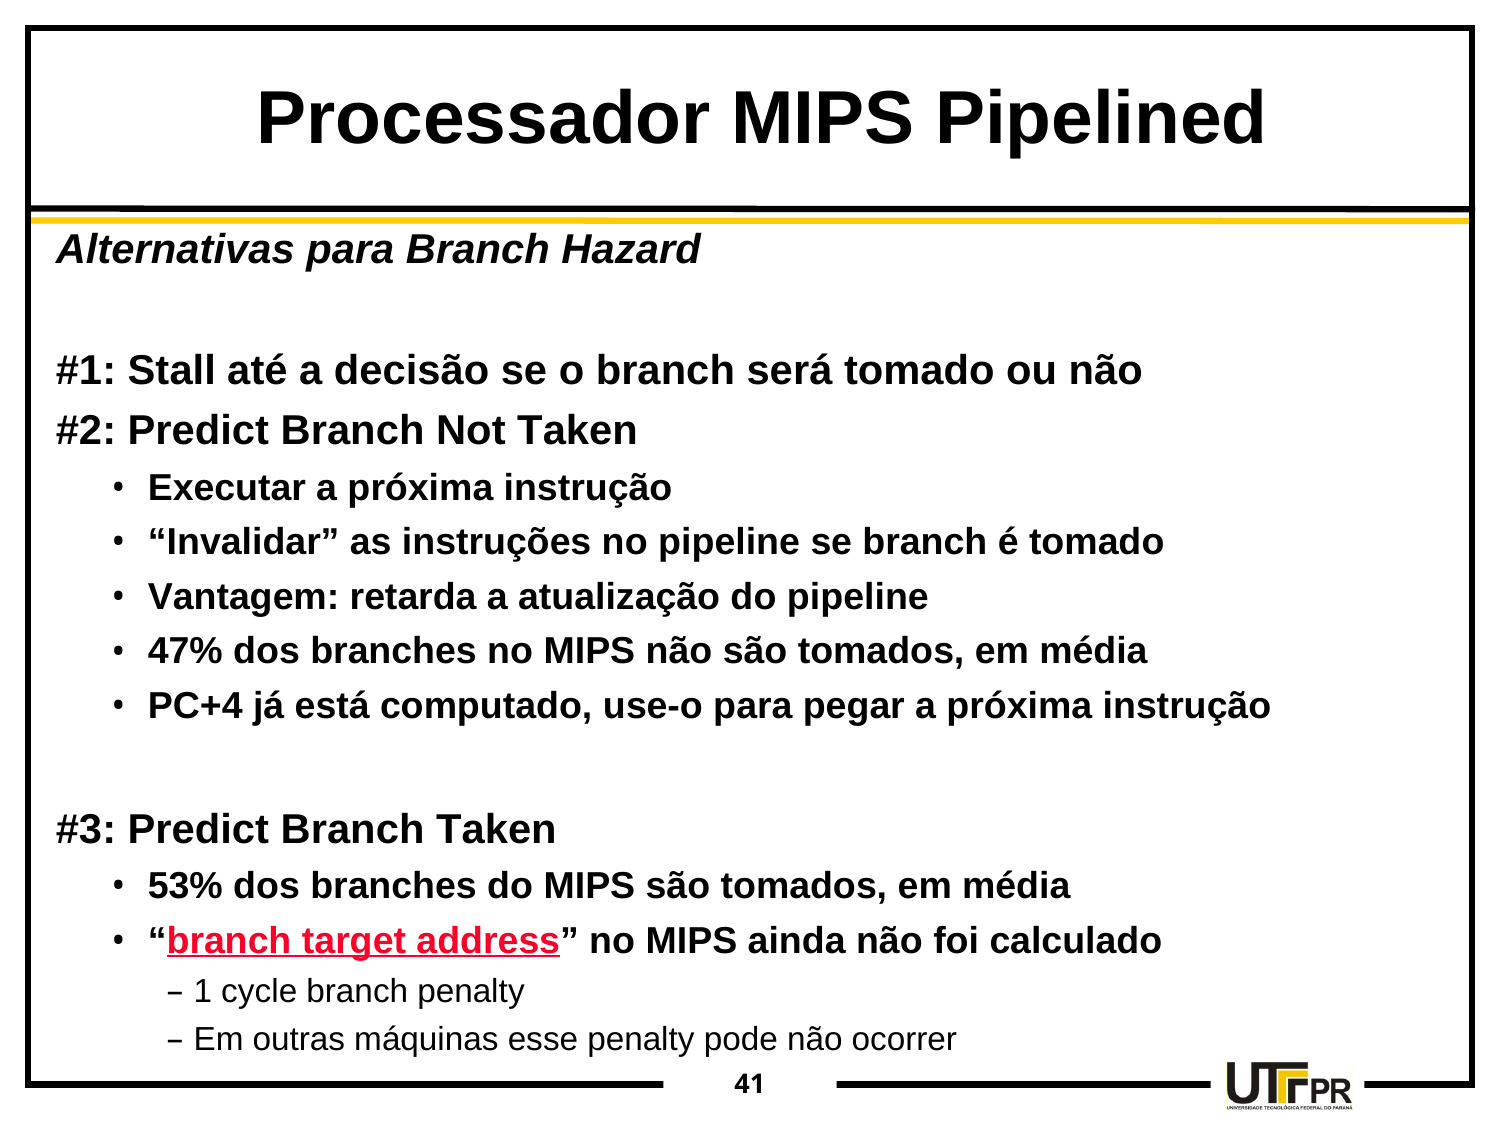

Processador MIPS Pipelined
# Alternativas para Branch Hazard
#1: Stall até a decisão se o branch será tomado ou não
#2: Predict Branch Not Taken
Executar a próxima instrução
“Invalidar” as instruções no pipeline se branch é tomado
Vantagem: retarda a atualização do pipeline
47% dos branches no MIPS não são tomados, em média
PC+4 já está computado, use-o para pegar a próxima instrução
#3: Predict Branch Taken
53% dos branches do MIPS são tomados, em média
“branch target address” no MIPS ainda não foi calculado
1 cycle branch penalty
Em outras máquinas esse penalty pode não ocorrer